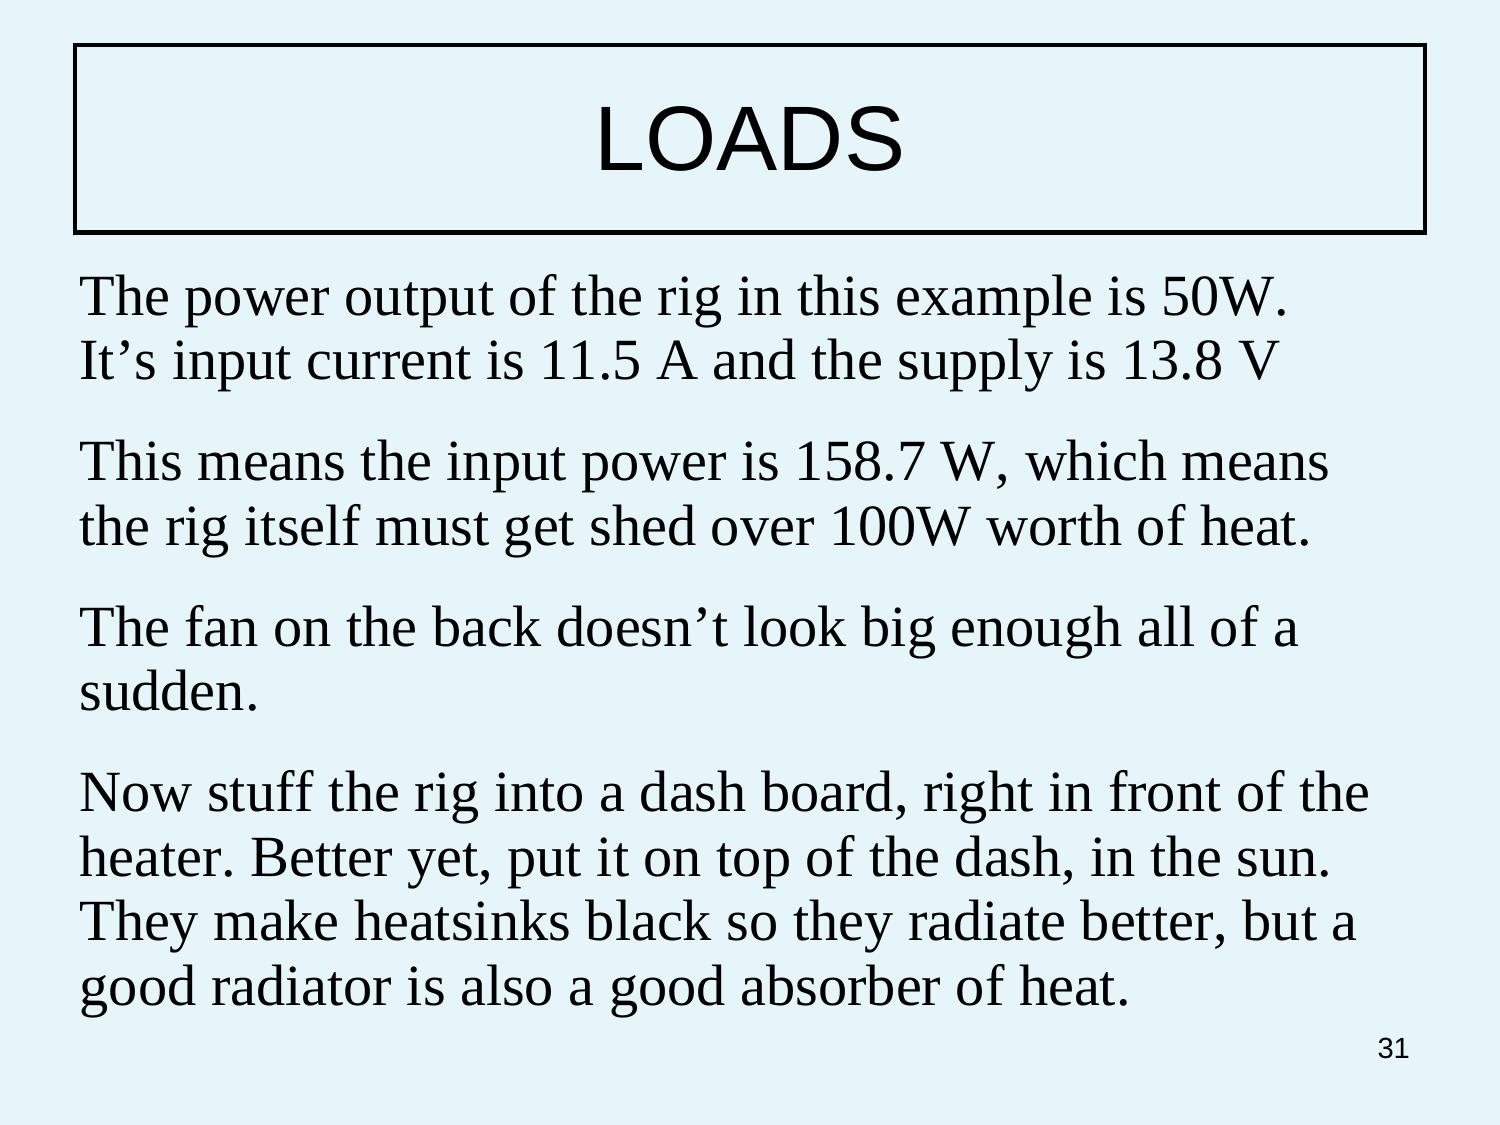

# LOADS
The power output of the rig in this example is 50W.
It’s input current is 11.5 A and the supply is 13.8 V
This means the input power is 158.7 W, which means the rig itself must get shed over 100W worth of heat.
The fan on the back doesn’t look big enough all of a sudden.
Now stuff the rig into a dash board, right in front of the heater. Better yet, put it on top of the dash, in the sun. They make heatsinks black so they radiate better, but a good radiator is also a good absorber of heat.
31